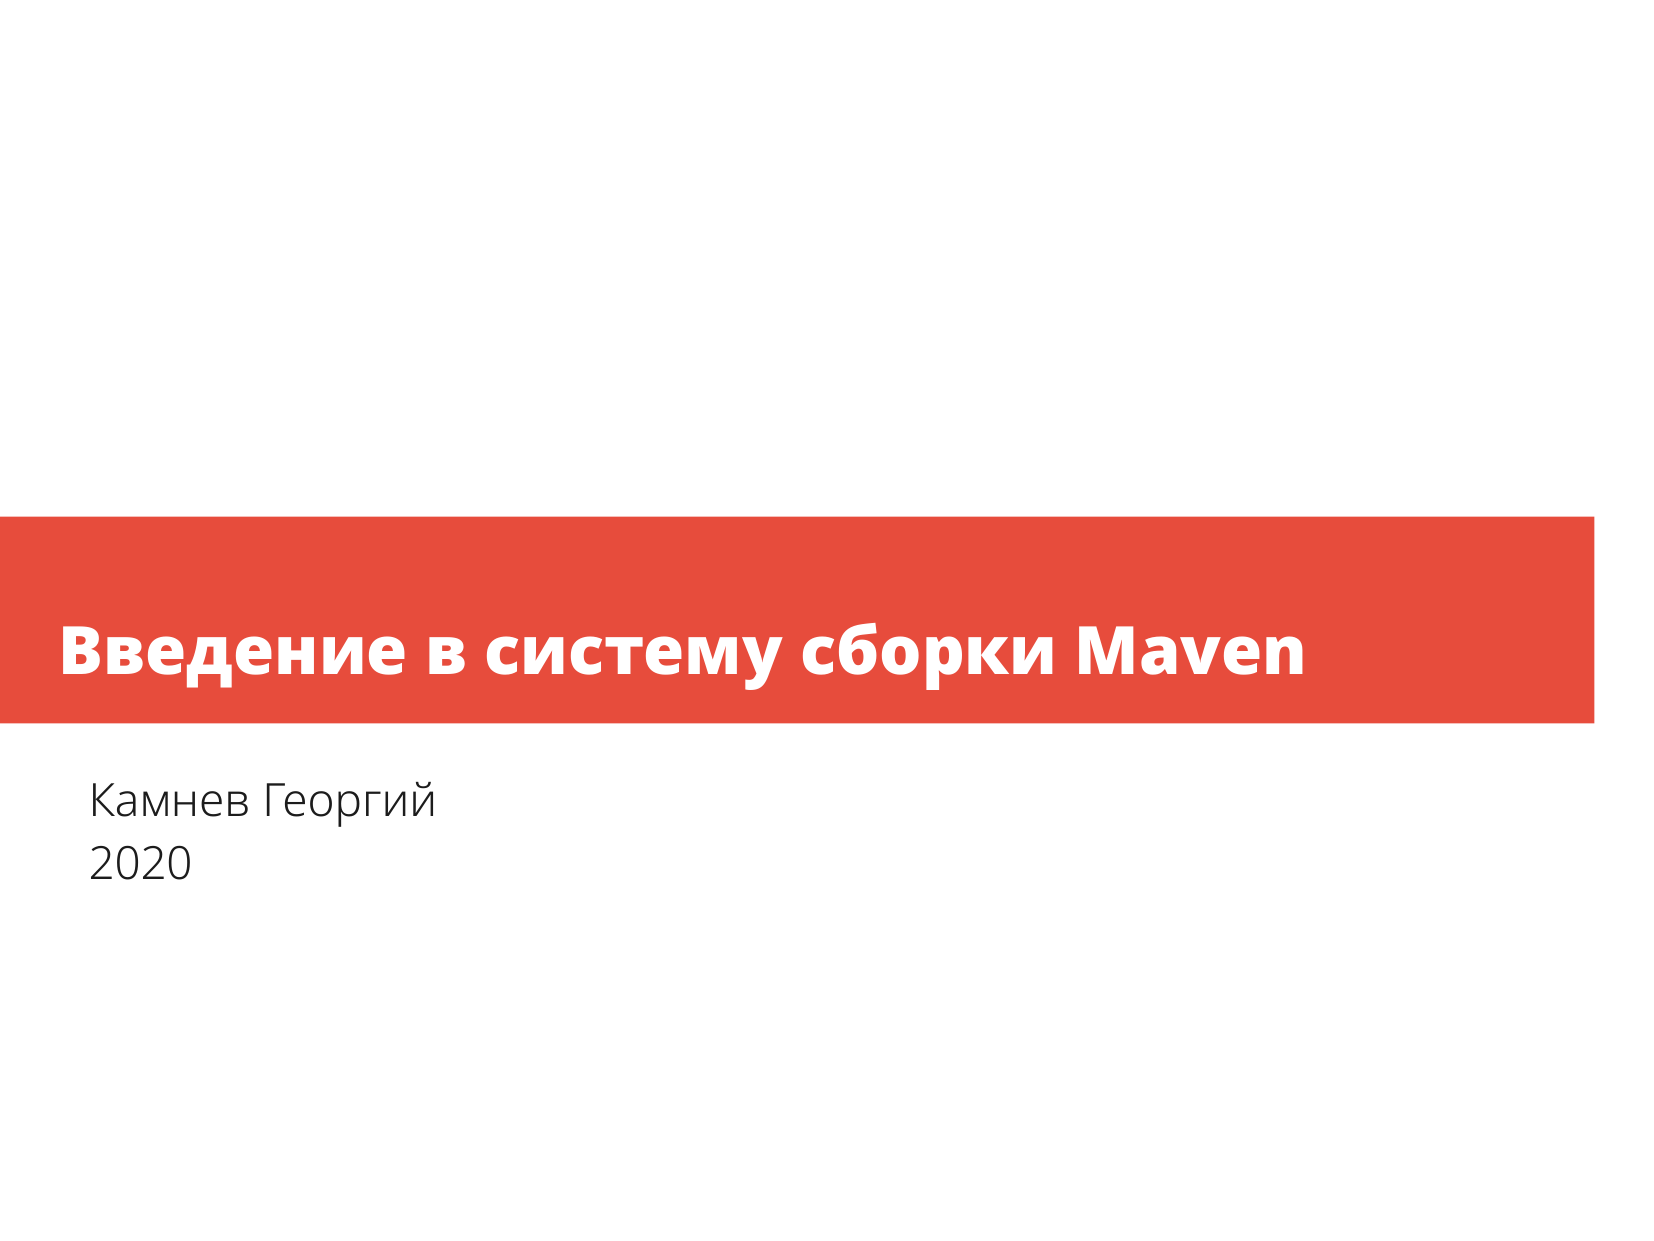

# Введение в систему сборки Maven
Камнев Георгий
2020